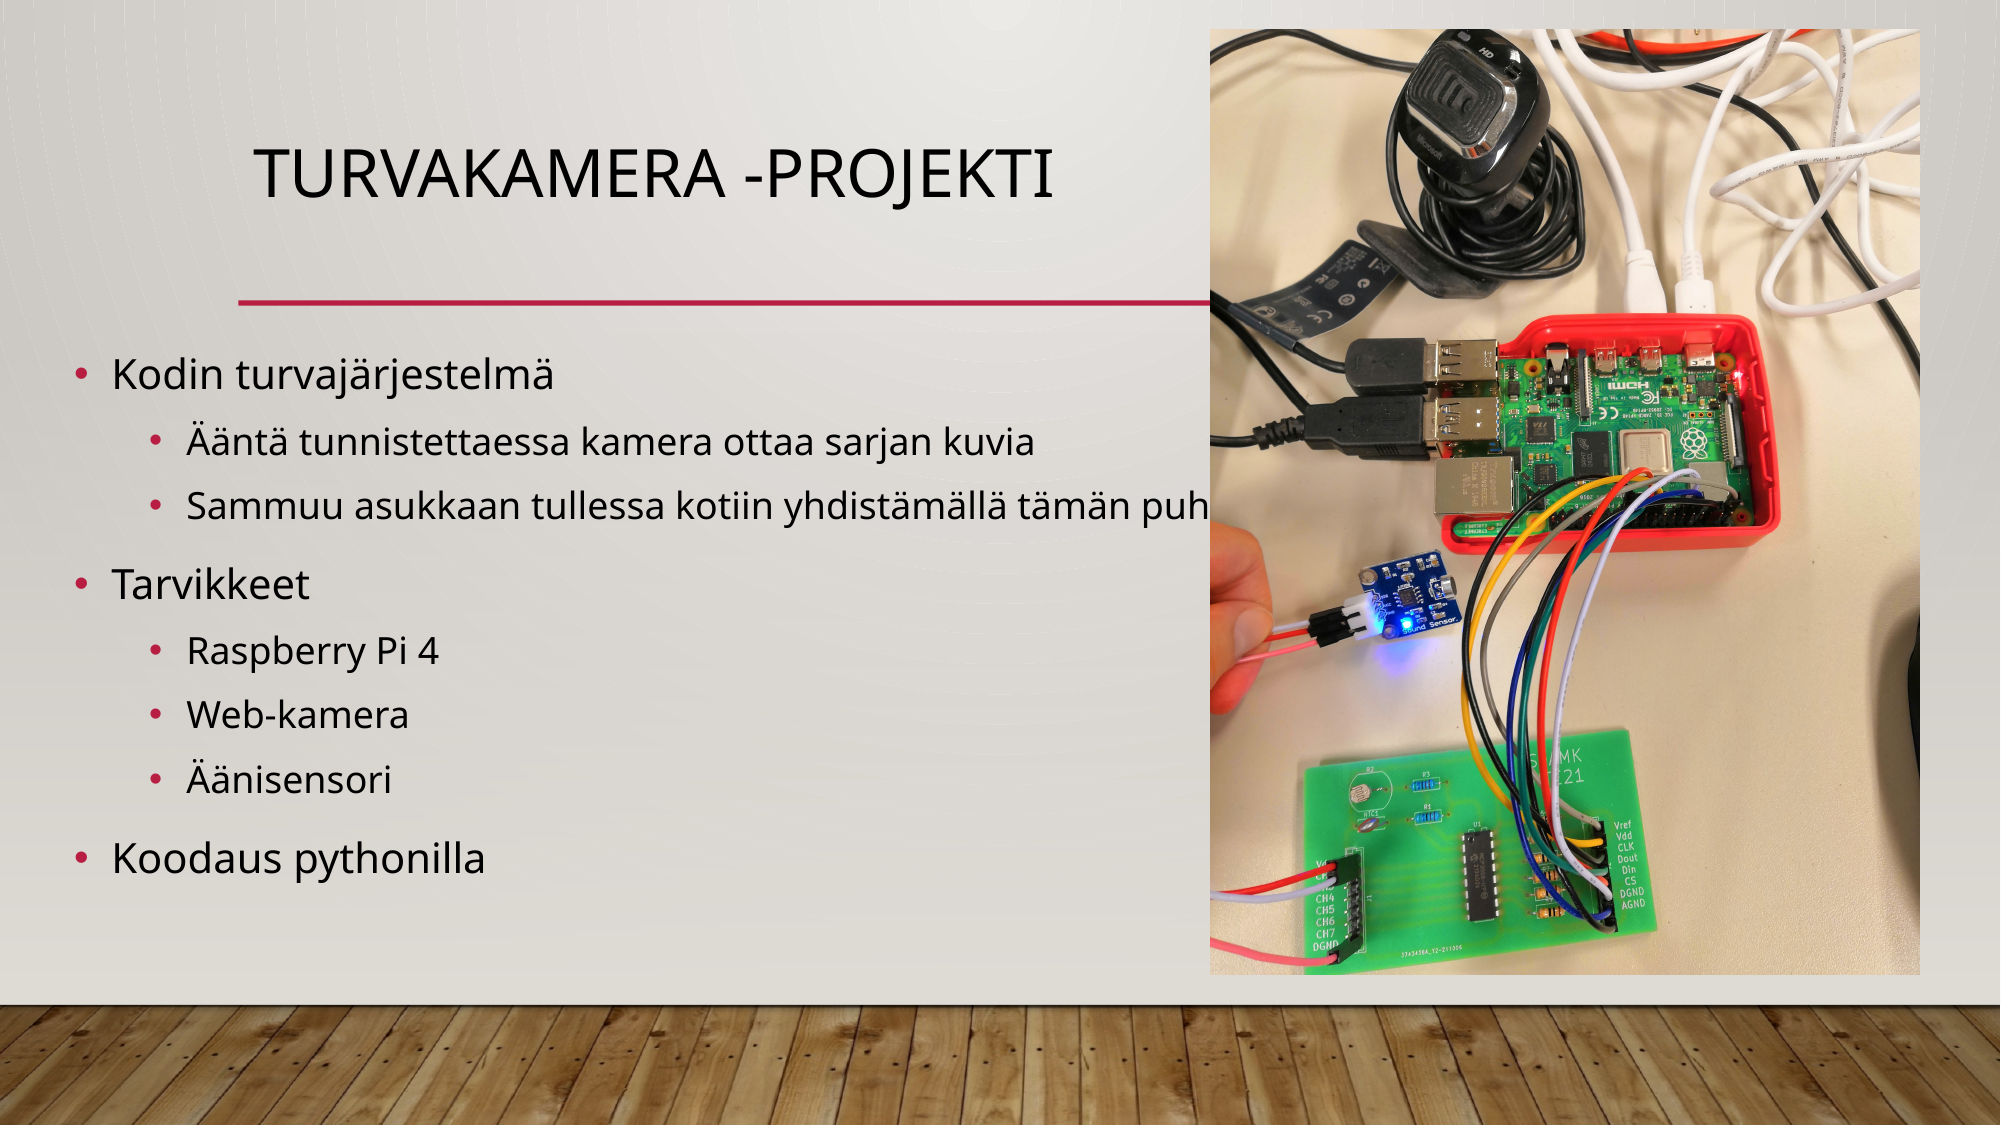

# Turvakamera -projekti
Kodin turvajärjestelmä
Ääntä tunnistettaessa kamera ottaa sarjan kuvia
Sammuu asukkaan tullessa kotiin yhdistämällä tämän puhelimeen
Tarvikkeet
Raspberry Pi 4
Web-kamera
Äänisensori
Koodaus pythonilla